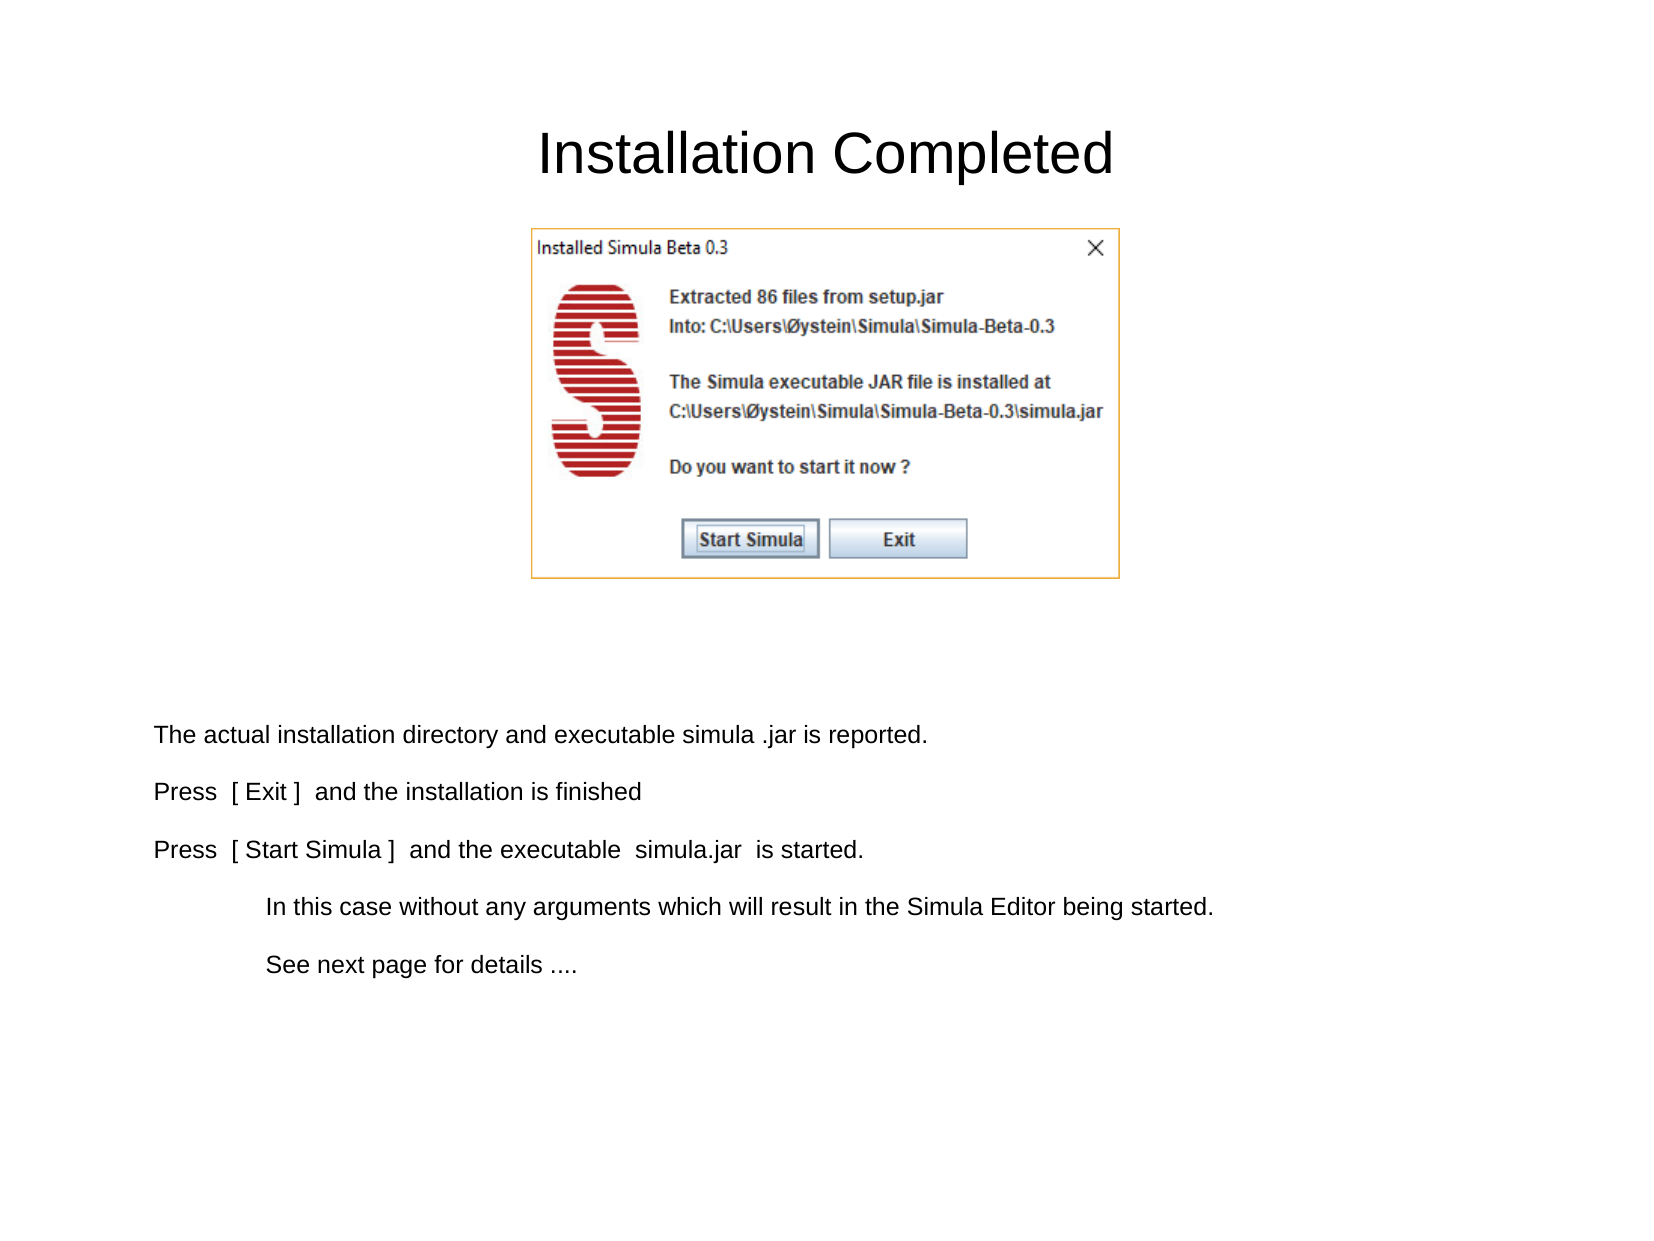

# Installation Completed
The actual installation directory and executable simula .jar is reported.
Press [ Exit ] and the installation is finished
Press [ Start Simula ] and the executable simula.jar is started.
 In this case without any arguments which will result in the Simula Editor being started.
 See next page for details ....